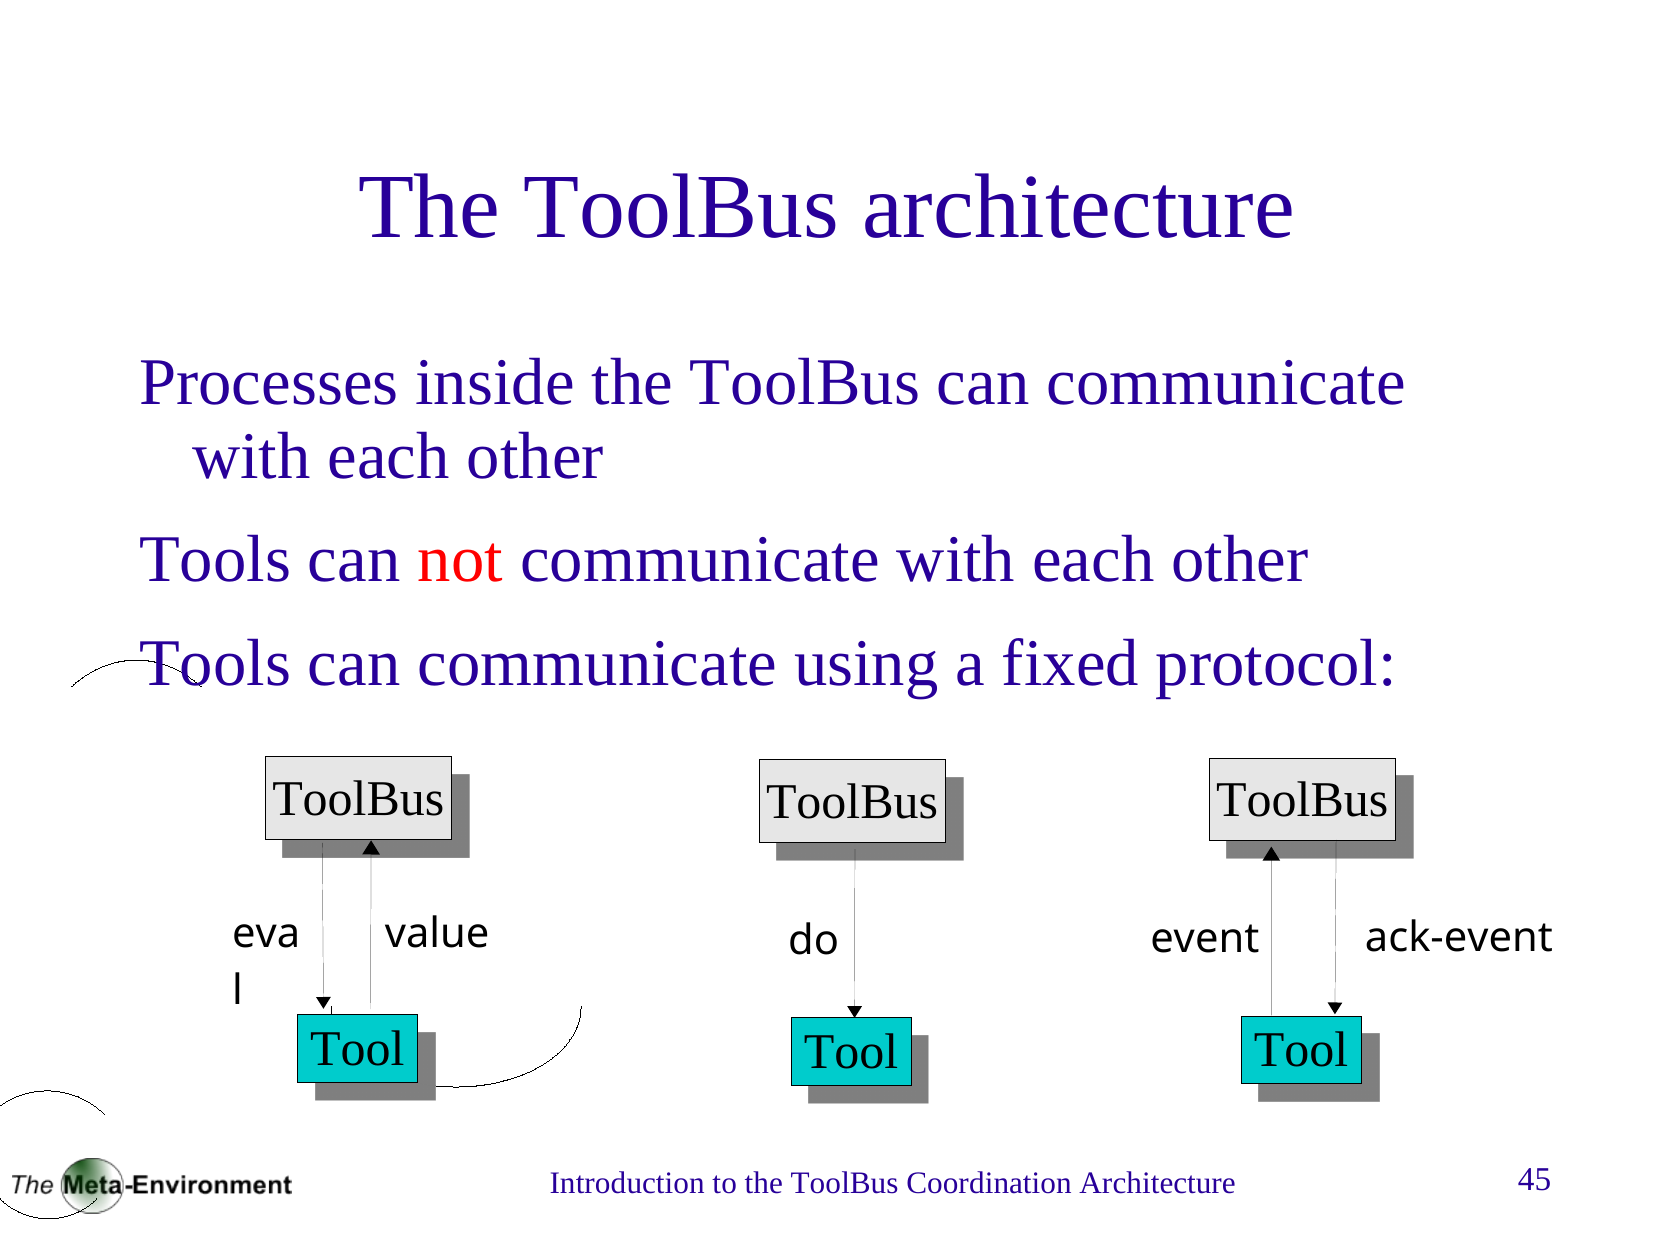

# The ToolBus architecture
Processes inside the ToolBus can communicate with each other
Tools can not communicate with each other
Tools can communicate using a fixed protocol:
ToolBus
ToolBus
ToolBus
ack-event
value
eval
event
do
Tool
Tool
Tool